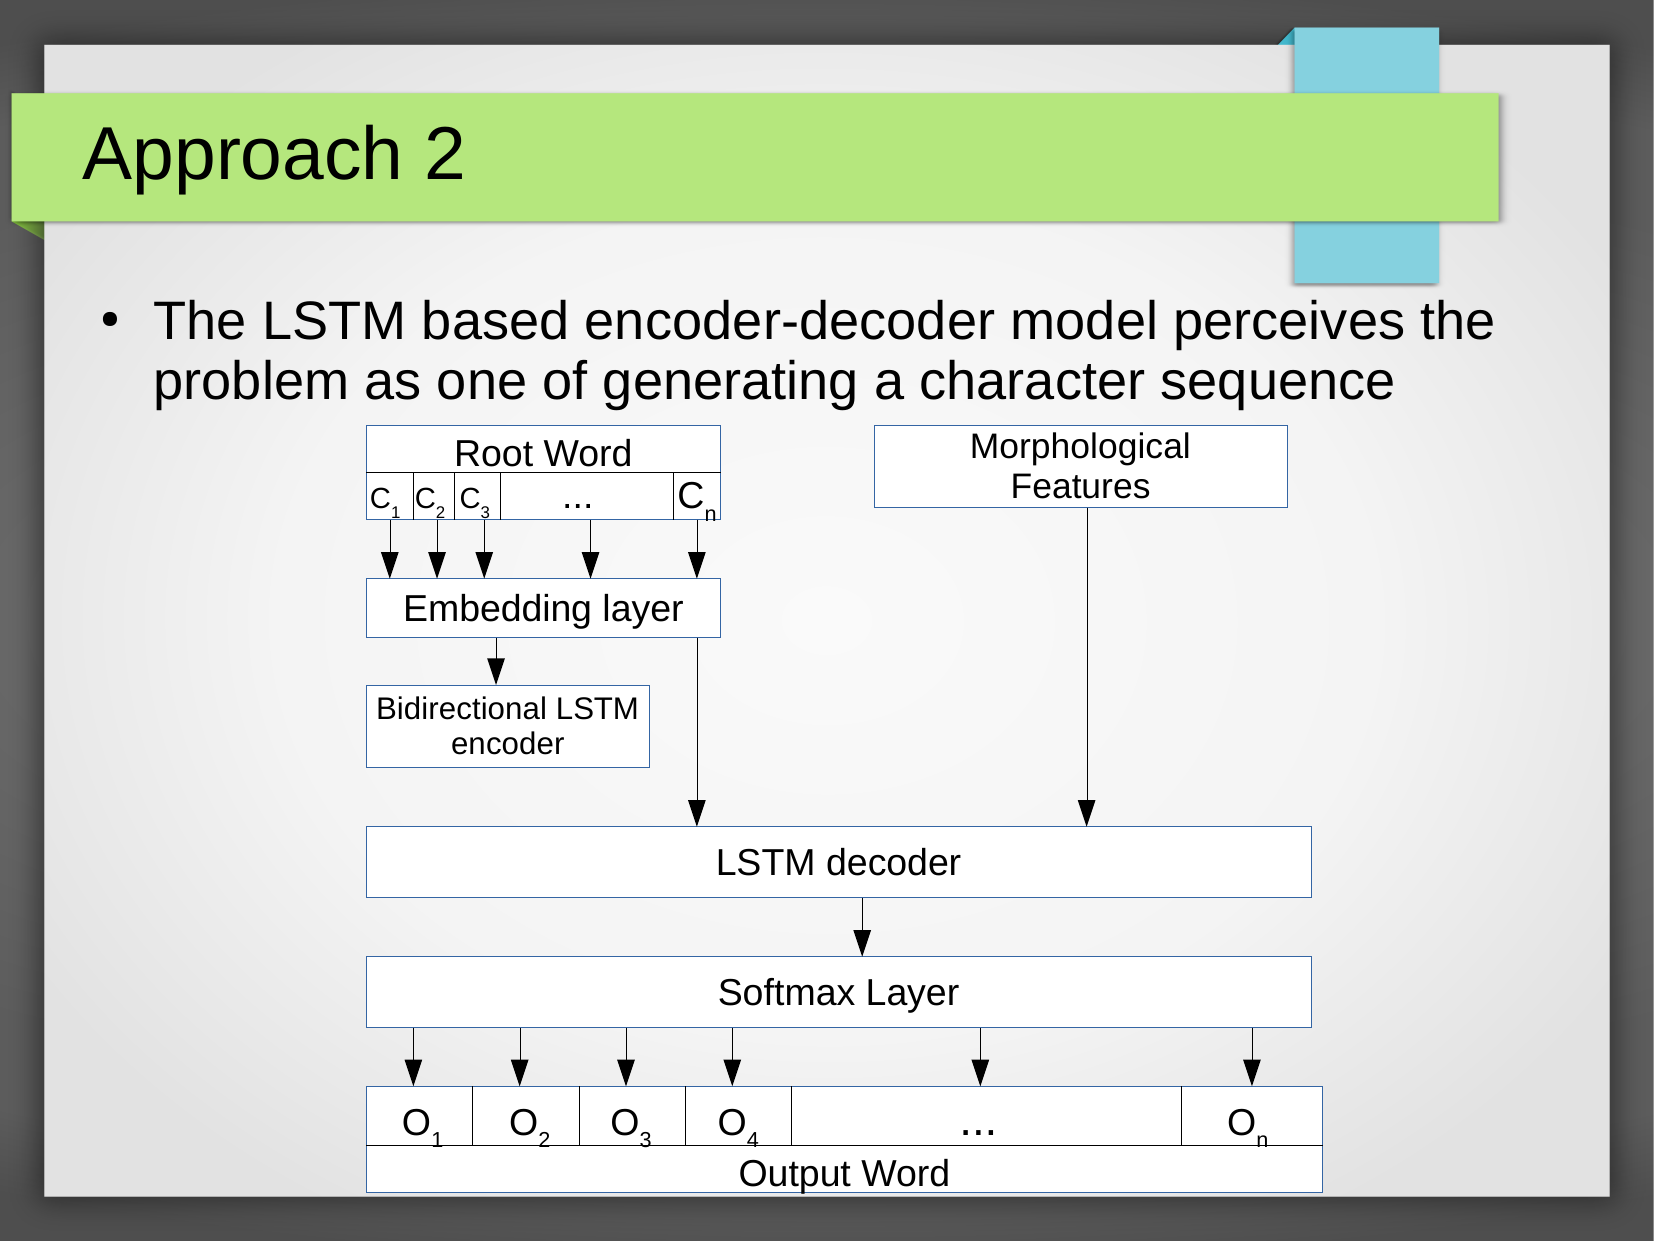

# Approach 2
The LSTM based encoder-decoder model perceives the problem as one of generating a character sequence
Root Word
C1 C2 C3 ... Cn
Morphological
Features
Embedding layer
Bidirectional LSTM
encoder
LSTM decoder
Softmax Layer
 O1 O2 O3 O4 ... On
Output Word